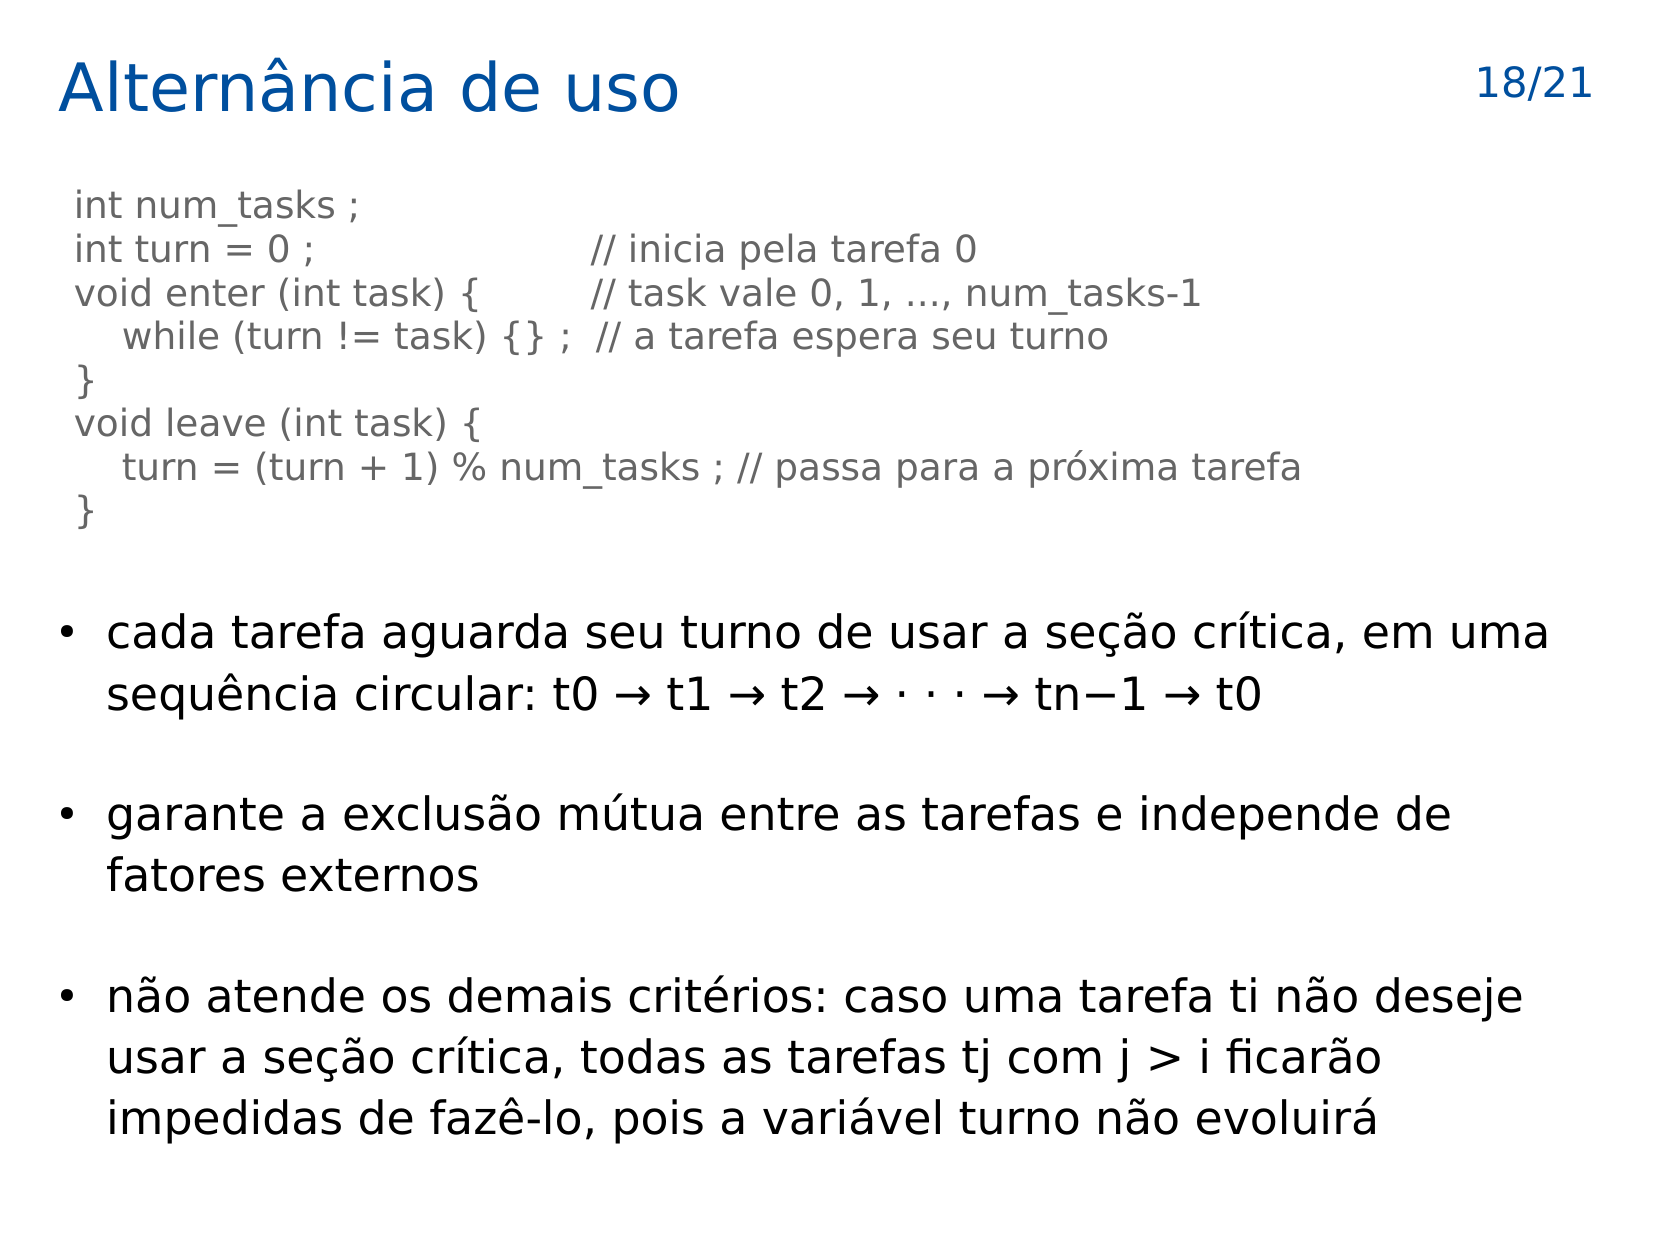

# Alternância de uso
18
int num_tasks ;
int turn = 0 ; 				// inicia pela tarefa 0
void enter (int task) { 		// task vale 0, 1, ..., num_tasks-1
 while (turn != task) {} ; // a tarefa espera seu turno
}
void leave (int task) {
 turn = (turn + 1) % num_tasks ; // passa para a próxima tarefa
}
cada tarefa aguarda seu turno de usar a seção crítica, em uma sequência circular: t0 → t1 → t2 → · · · → tn−1 → t0
garante a exclusão mútua entre as tarefas e independe de fatores externos
não atende os demais critérios: caso uma tarefa ti não deseje usar a seção crítica, todas as tarefas tj com j > i ficarão impedidas de fazê-lo, pois a variável turno não evoluirá